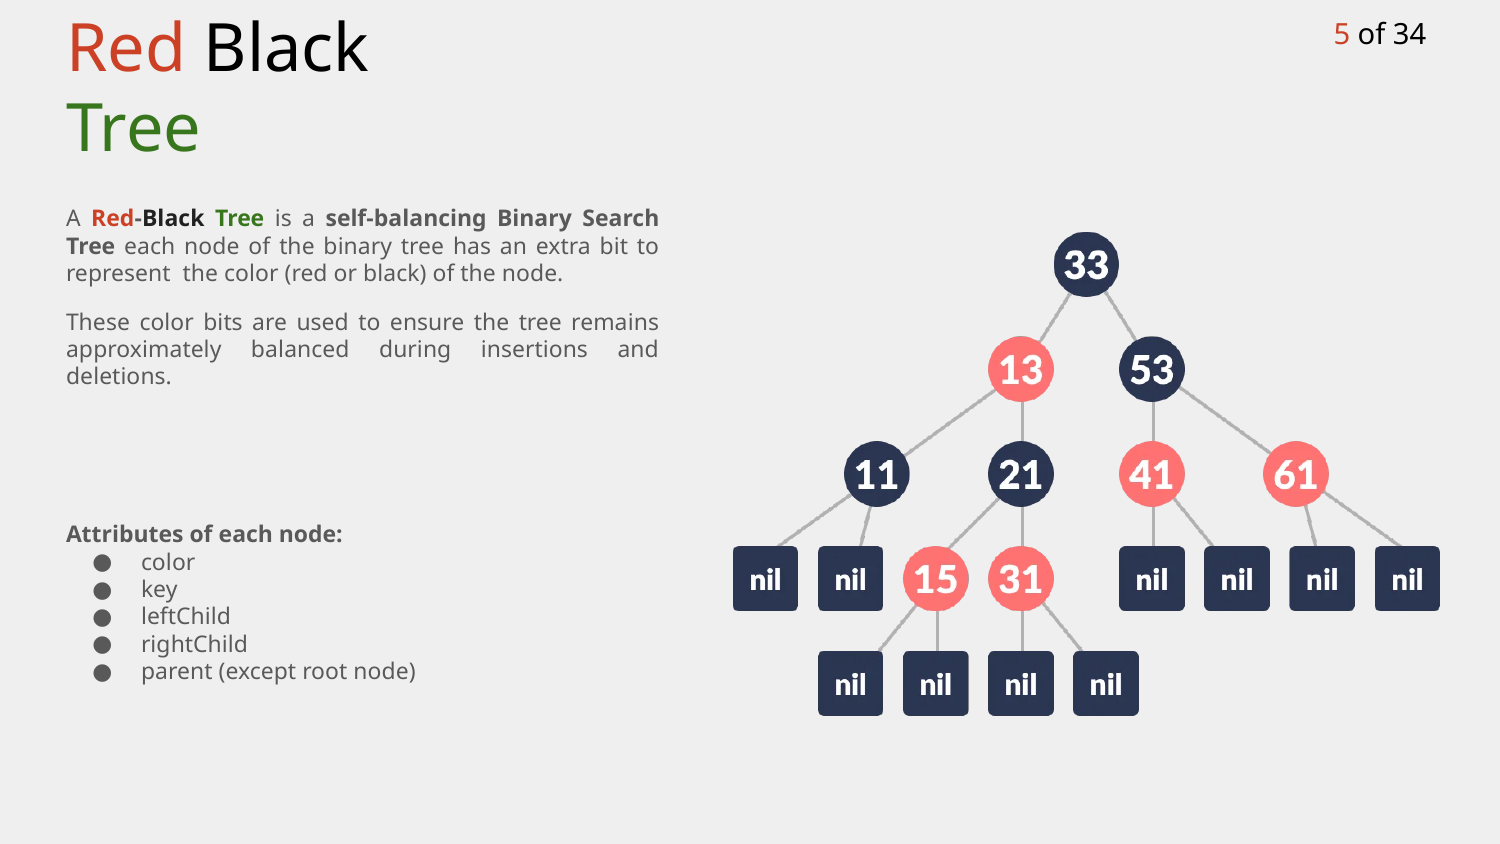

5 of 34
# Red Black Tree
A Red-Black Tree is a self-balancing Binary Search Tree each node of the binary tree has an extra bit to represent the color (red or black) of the node.
These color bits are used to ensure the tree remains approximately balanced during insertions and deletions.
Attributes of each node:
color
key
leftChild
rightChild
parent (except root node)